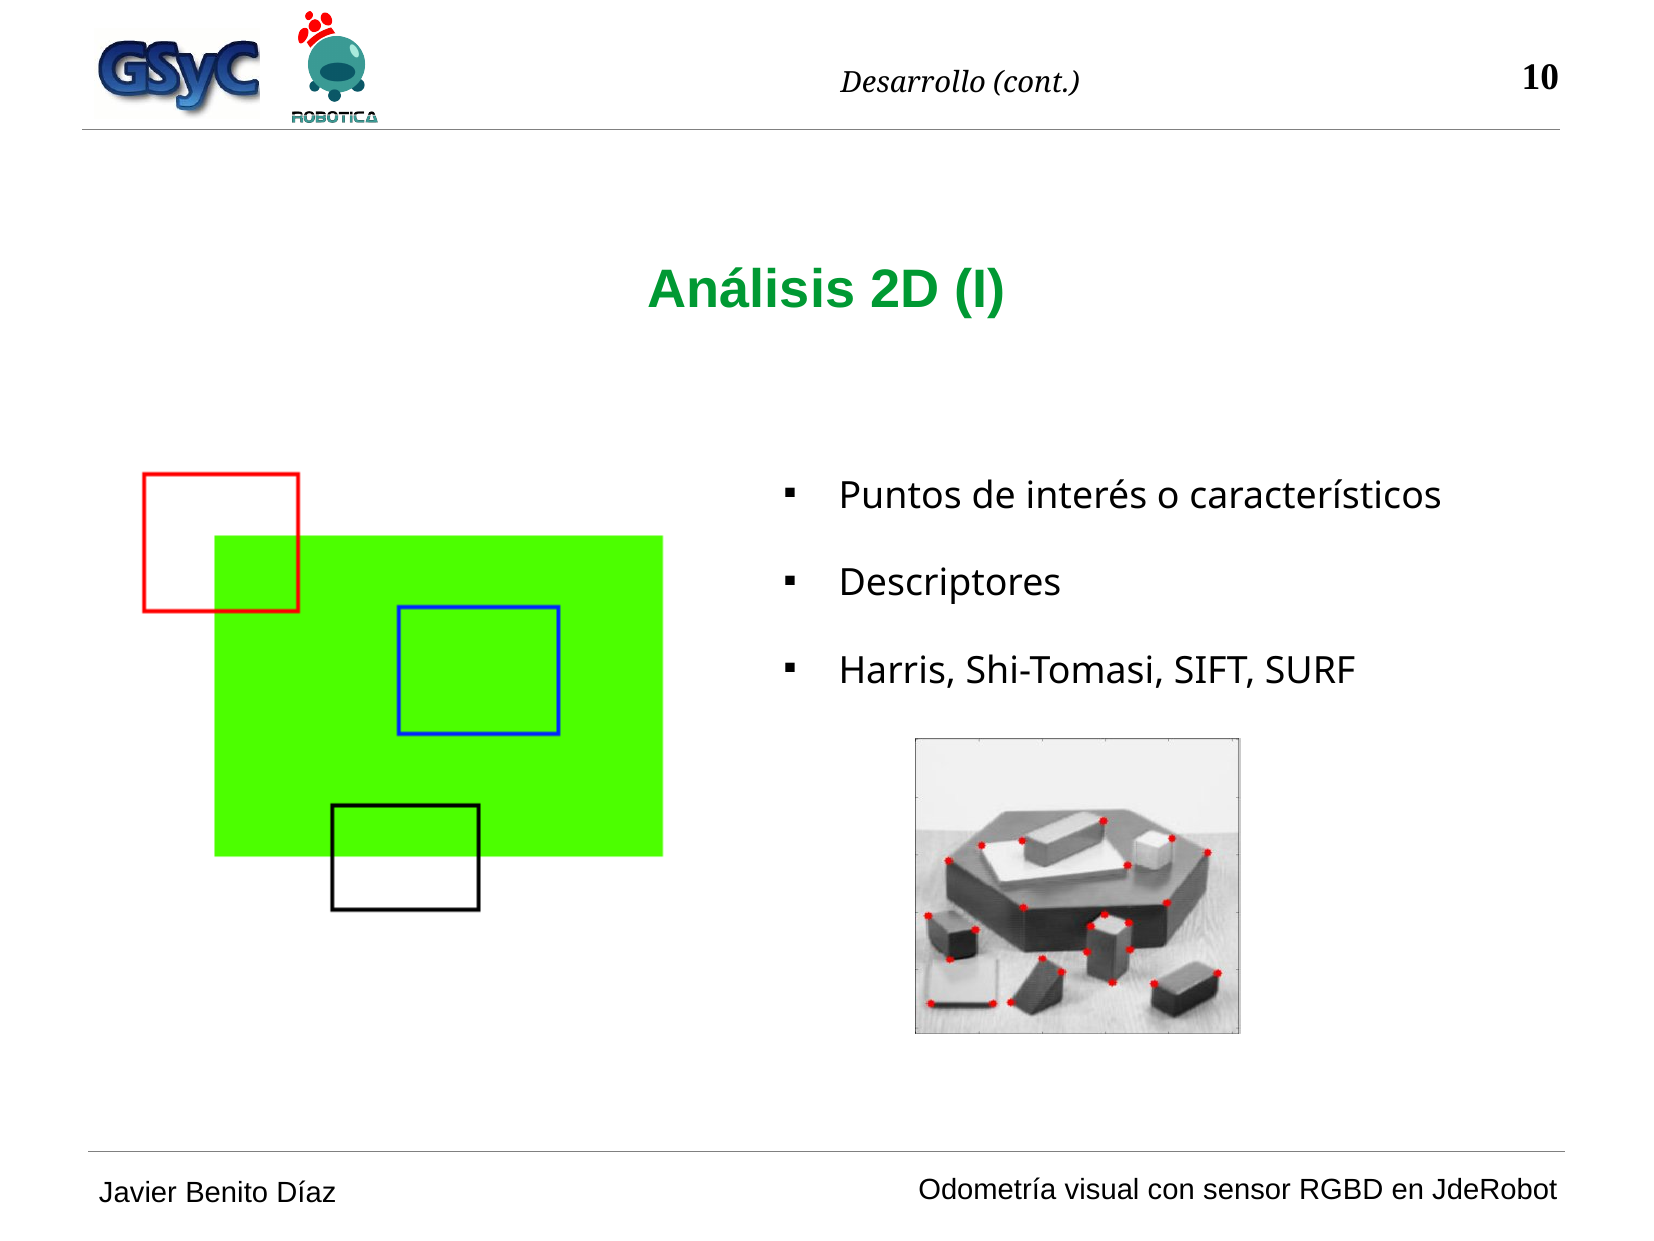

10
Desarrollo (cont.)
# Análisis 2D (I)
Puntos de interés o característicos
Descriptores
Harris, Shi-Tomasi, SIFT, SURF